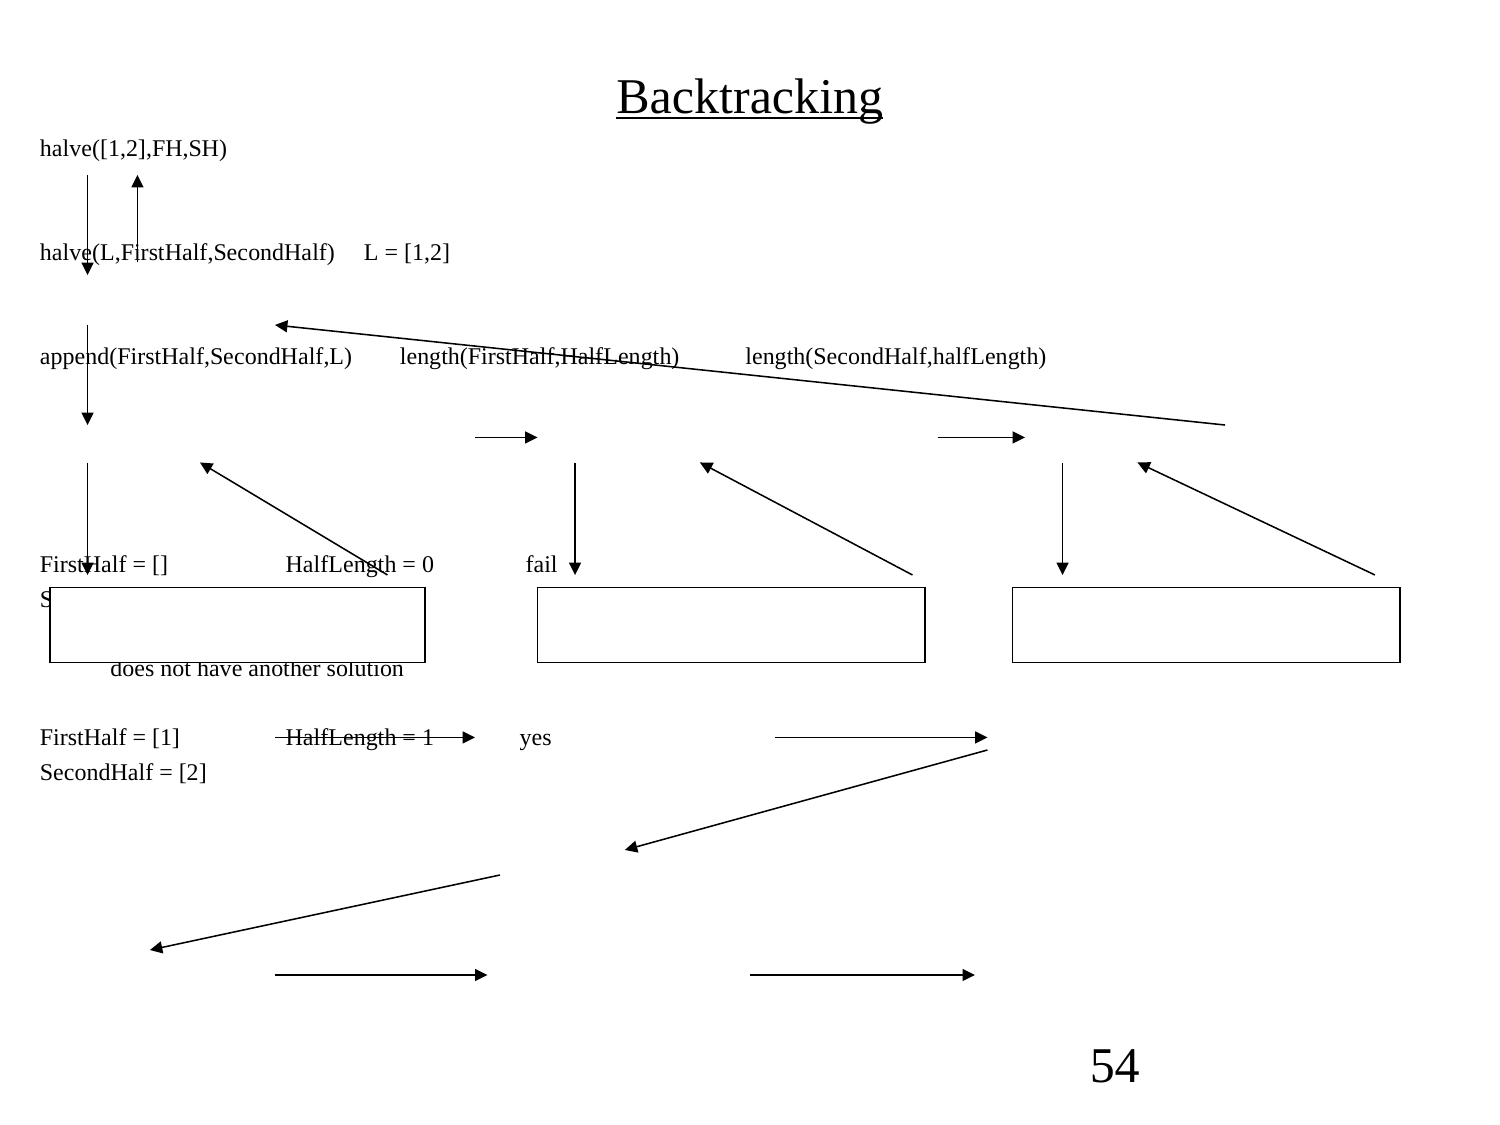

# Backtracking
halve([1,2],FH,SH)
halve(L,FirstHalf,SecondHalf)	L = [1,2]
append(FirstHalf,SecondHalf,L)	 length(FirstHalf,HalfLength) length(SecondHalf,halfLength)
FirstHalf = []		 HalfLength = 0		 fail
SecondHalf = [1,2]
				 does not have another solution
FirstHalf = [1]		 HalfLength = 1		 yes
SecondHalf = [2]
54